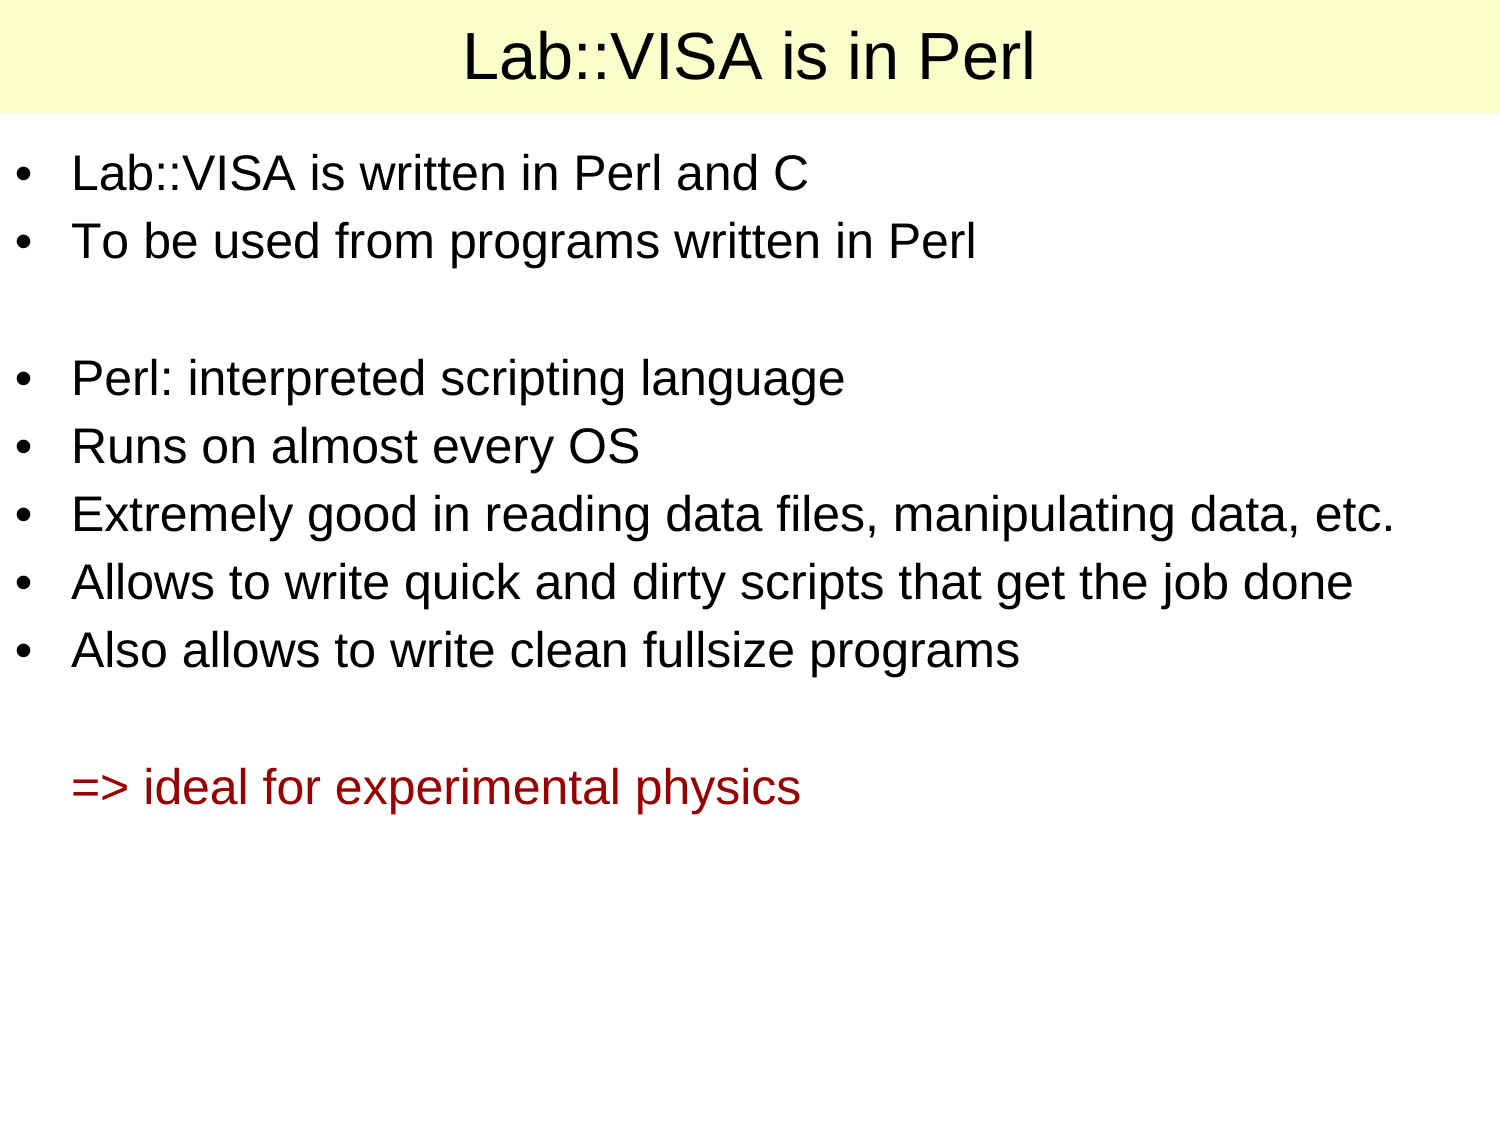

# Lab::VISA is in Perl
Lab::VISA is written in Perl and C
To be used from programs written in Perl
Perl: interpreted scripting language
Runs on almost every OS
Extremely good in reading data files, manipulating data, etc.
Allows to write quick and dirty scripts that get the job done
Also allows to write clean fullsize programs
	=> ideal for experimental physics